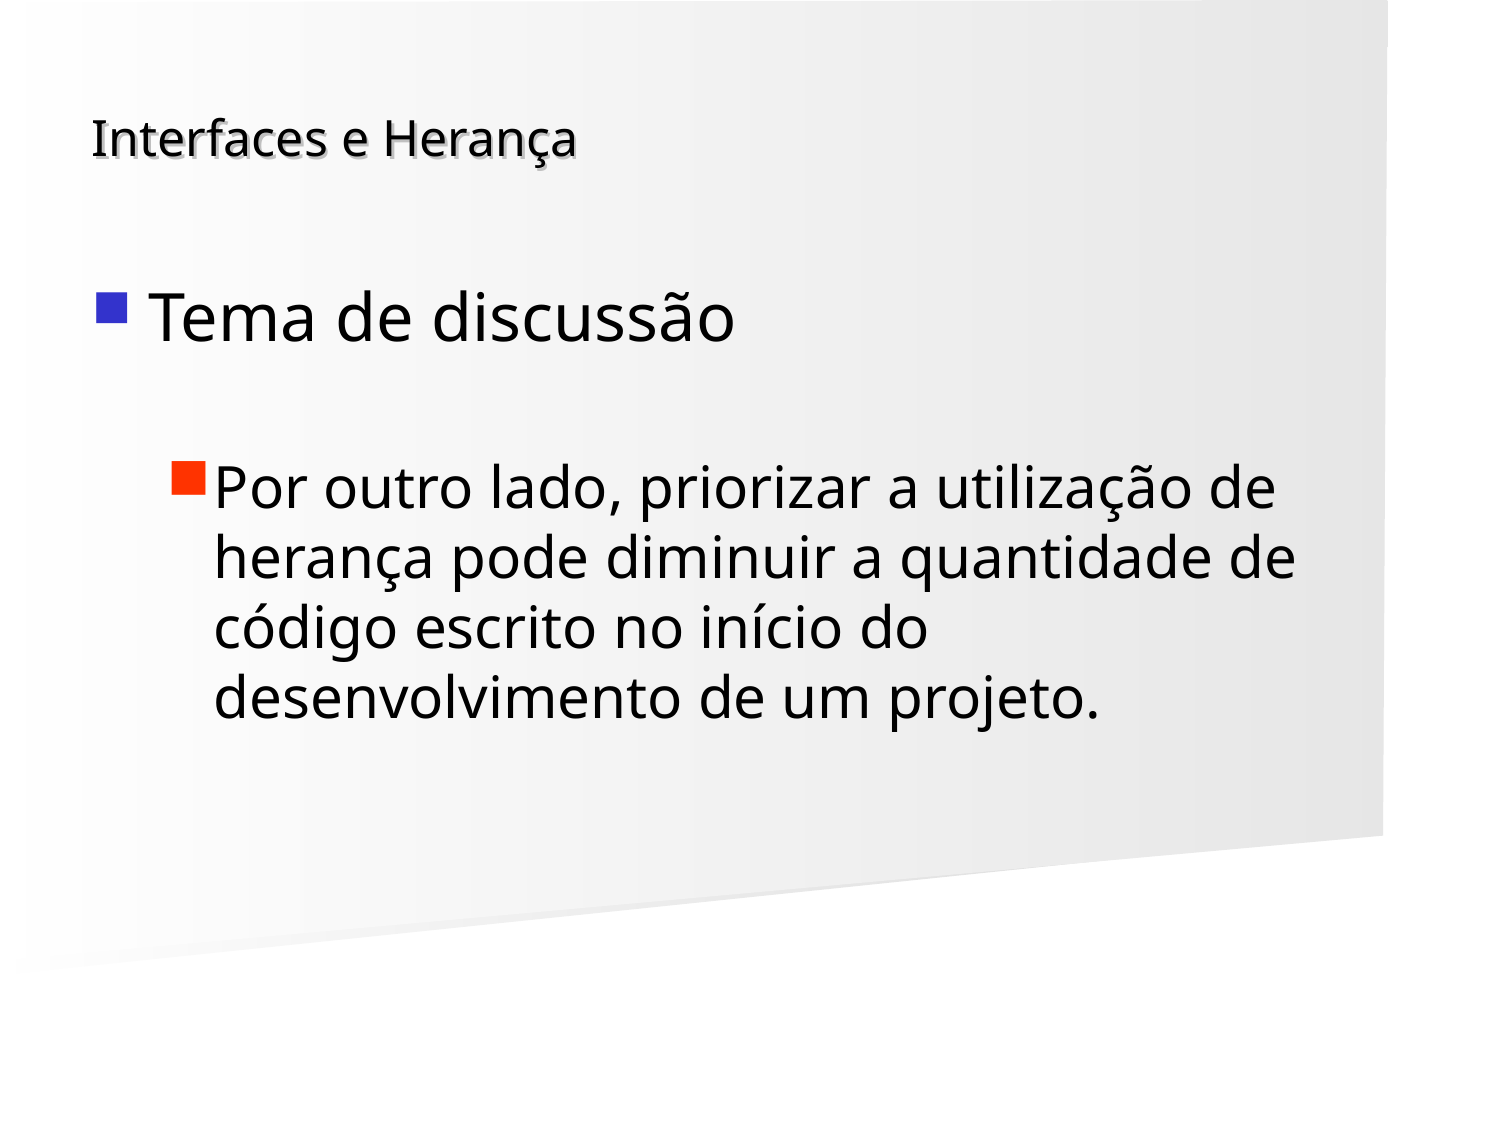

# Interfaces e Herança
Tema de discussão
Por outro lado, priorizar a utilização de herança pode diminuir a quantidade de código escrito no início do desenvolvimento de um projeto.